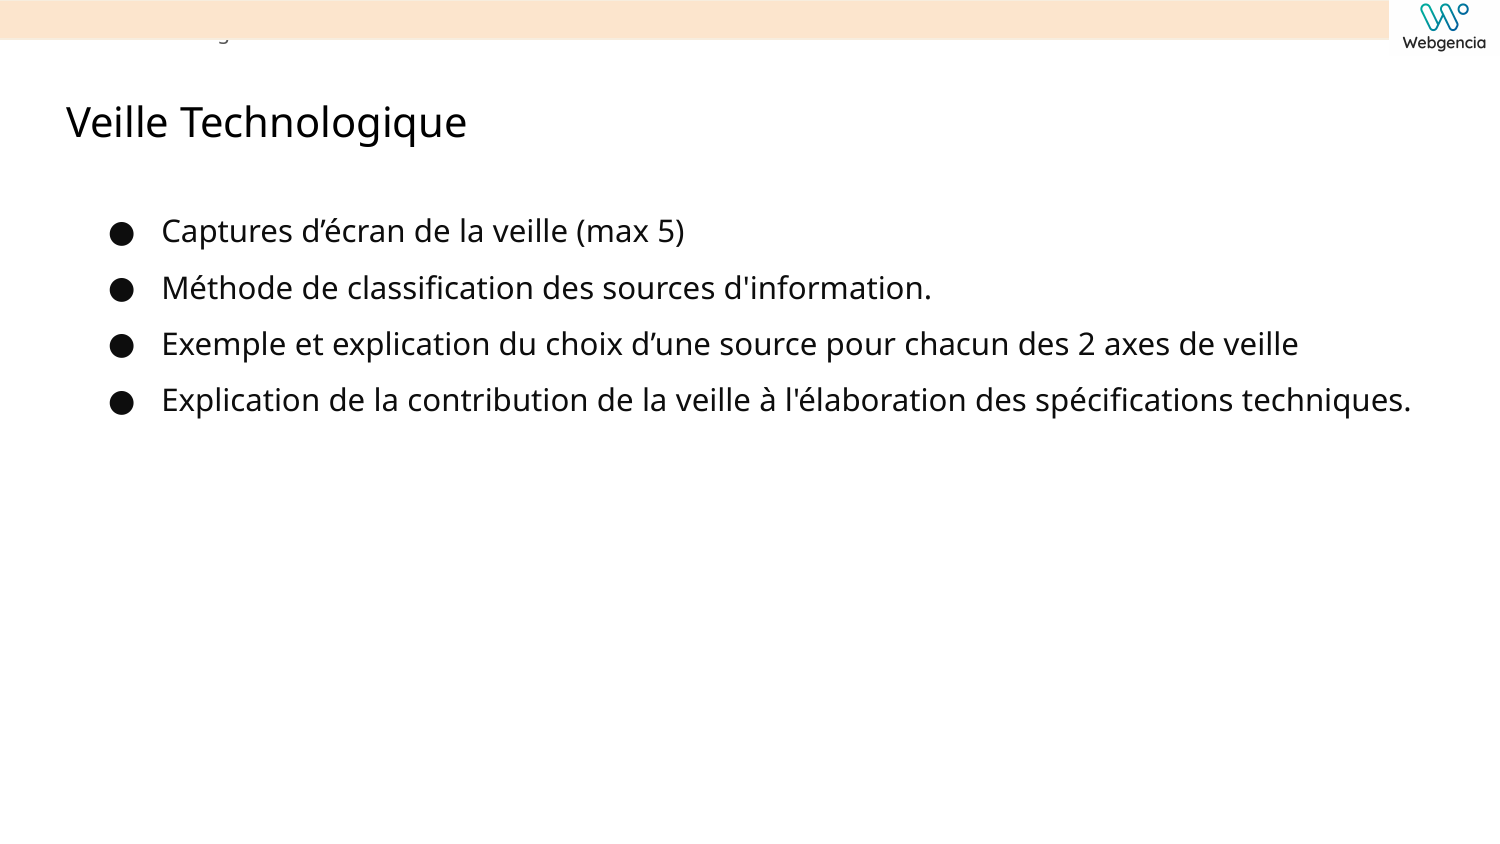

Présentation de l’usage du no-code
# Veille Technologique
Captures d’écran de la veille (max 5)
Méthode de classification des sources d'information.
Exemple et explication du choix d’une source pour chacun des 2 axes de veille
Explication de la contribution de la veille à l'élaboration des spécifications techniques.